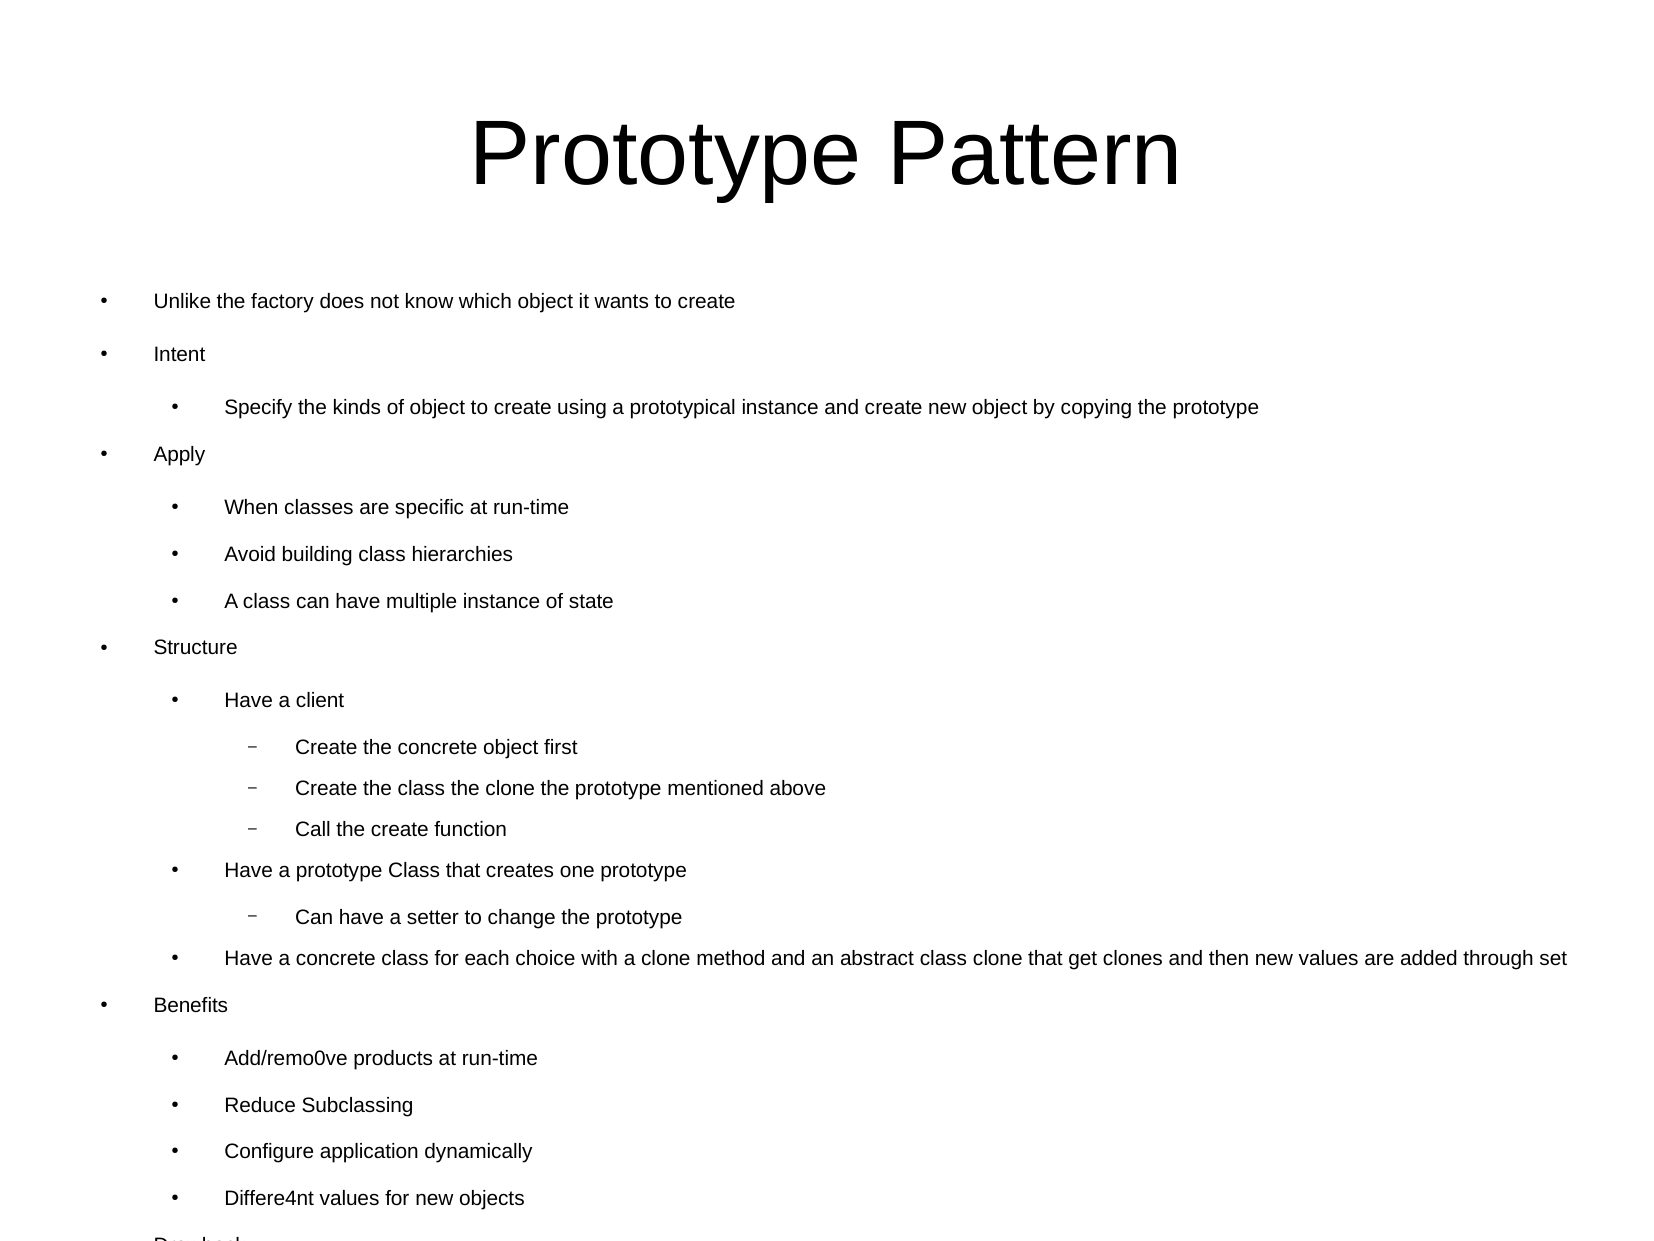

# Prototype Pattern
Unlike the factory does not know which object it wants to create
Intent
Specify the kinds of object to create using a prototypical instance and create new object by copying the prototype
Apply
When classes are specific at run-time
Avoid building class hierarchies
A class can have multiple instance of state
Structure
Have a client
Create the concrete object first
Create the class the clone the prototype mentioned above
Call the create function
Have a prototype Class that creates one prototype
Can have a setter to change the prototype
Have a concrete class for each choice with a clone method and an abstract class clone that get clones and then new values are added through set
Benefits
Add/remo0ve products at run-time
Reduce Subclassing
Configure application dynamically
Differe4nt values for new objects
Drawback
Require to create prototypes before other object creation